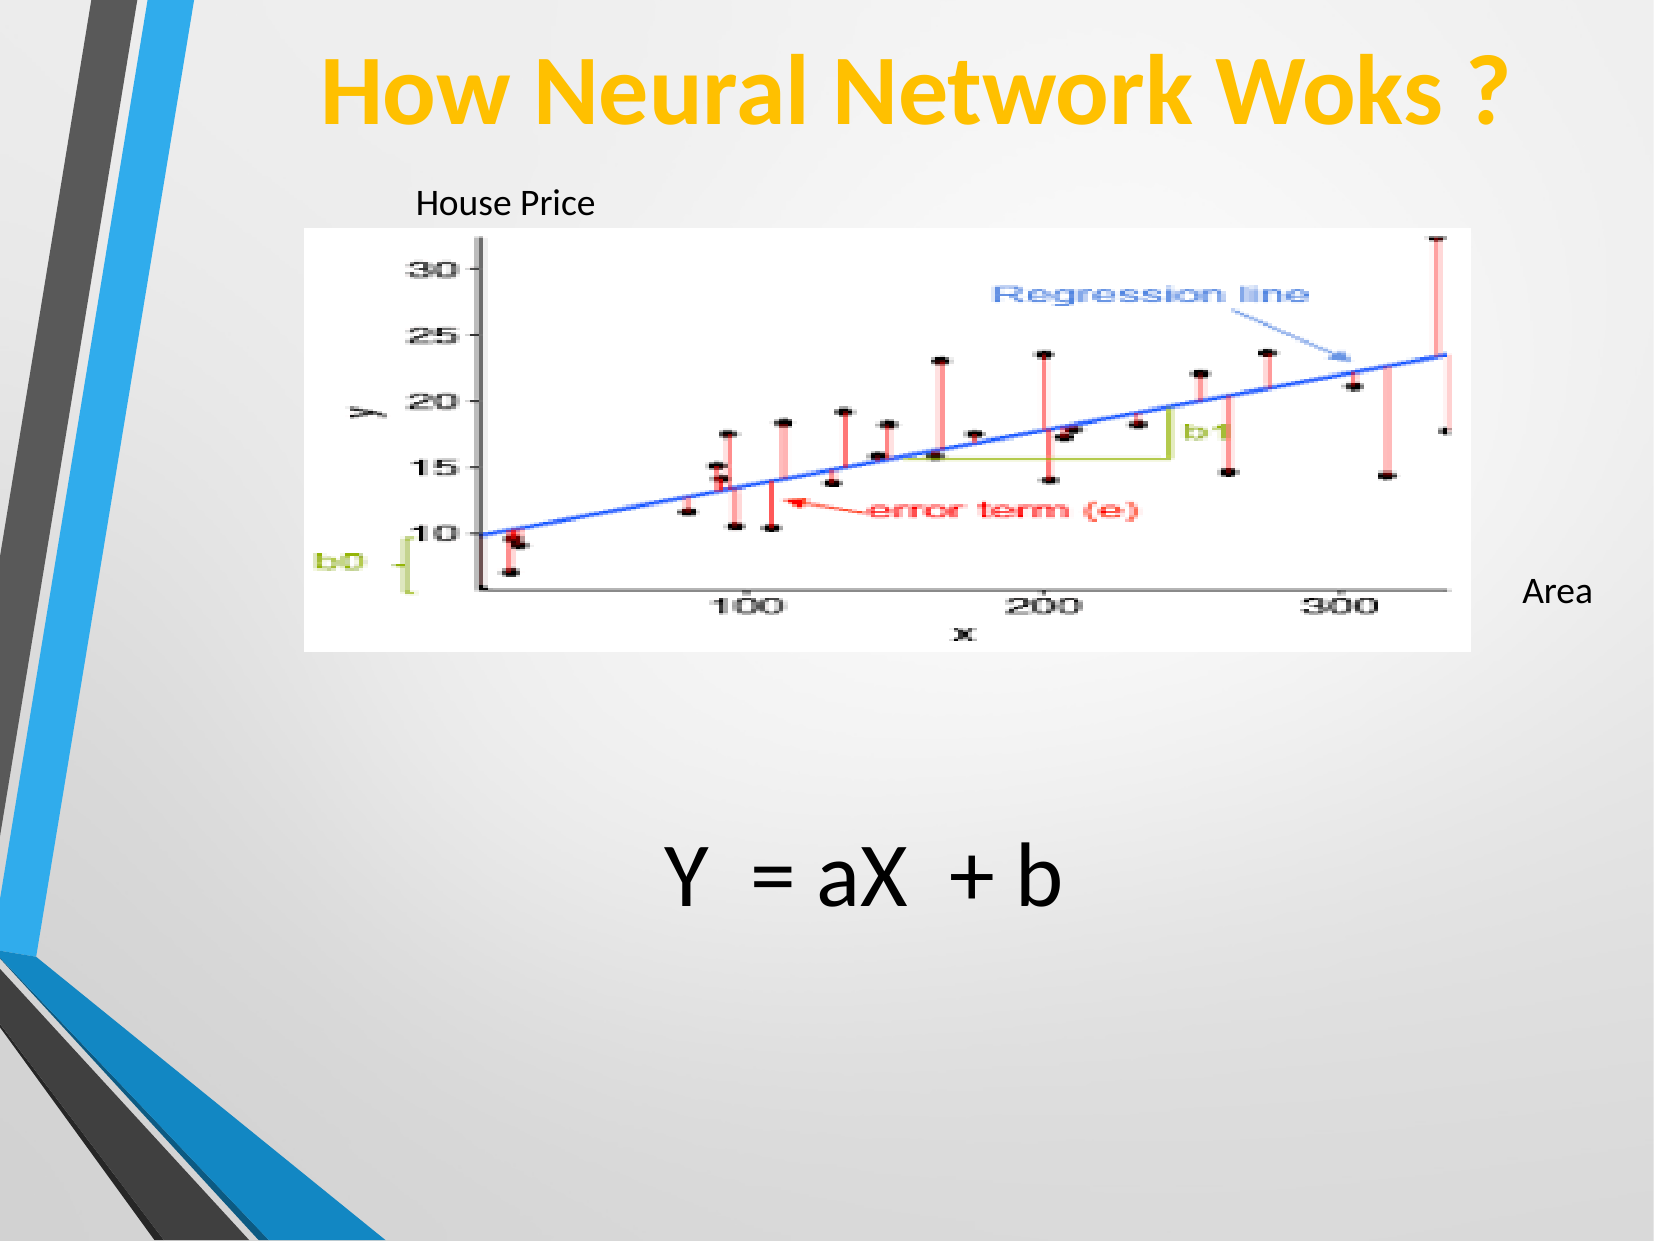

How Neural Network Woks ?
House Price
Area
Y = aX + b